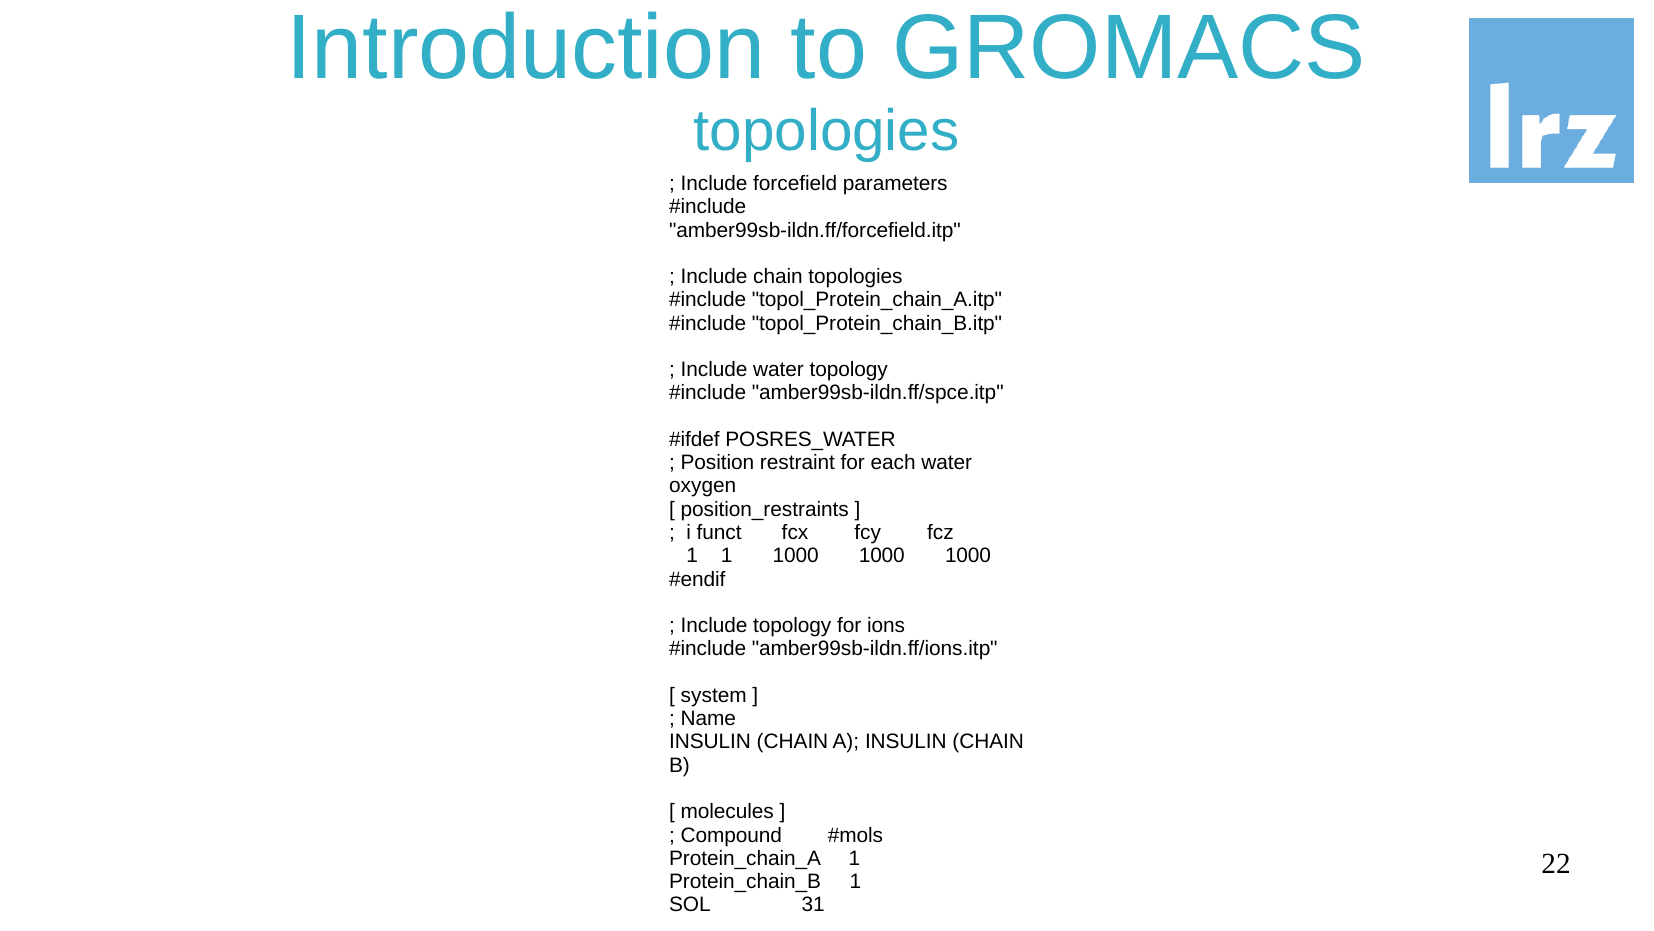

# Introduction to GROMACS topologies
; Include forcefield parameters
#include "amber99sb-ildn.ff/forcefield.itp"
; Include chain topologies
#include "topol_Protein_chain_A.itp"
#include "topol_Protein_chain_B.itp"
; Include water topology
#include "amber99sb-ildn.ff/spce.itp"
#ifdef POSRES_WATER
; Position restraint for each water oxygen
[ position_restraints ]
; i funct fcx fcy fcz
 1 1 1000 1000 1000
#endif
; Include topology for ions
#include "amber99sb-ildn.ff/ions.itp"
[ system ]
; Name
INSULIN (CHAIN A); INSULIN (CHAIN B)
[ molecules ]
; Compound #mols
Protein_chain_A 1
Protein_chain_B 1
SOL 31
22